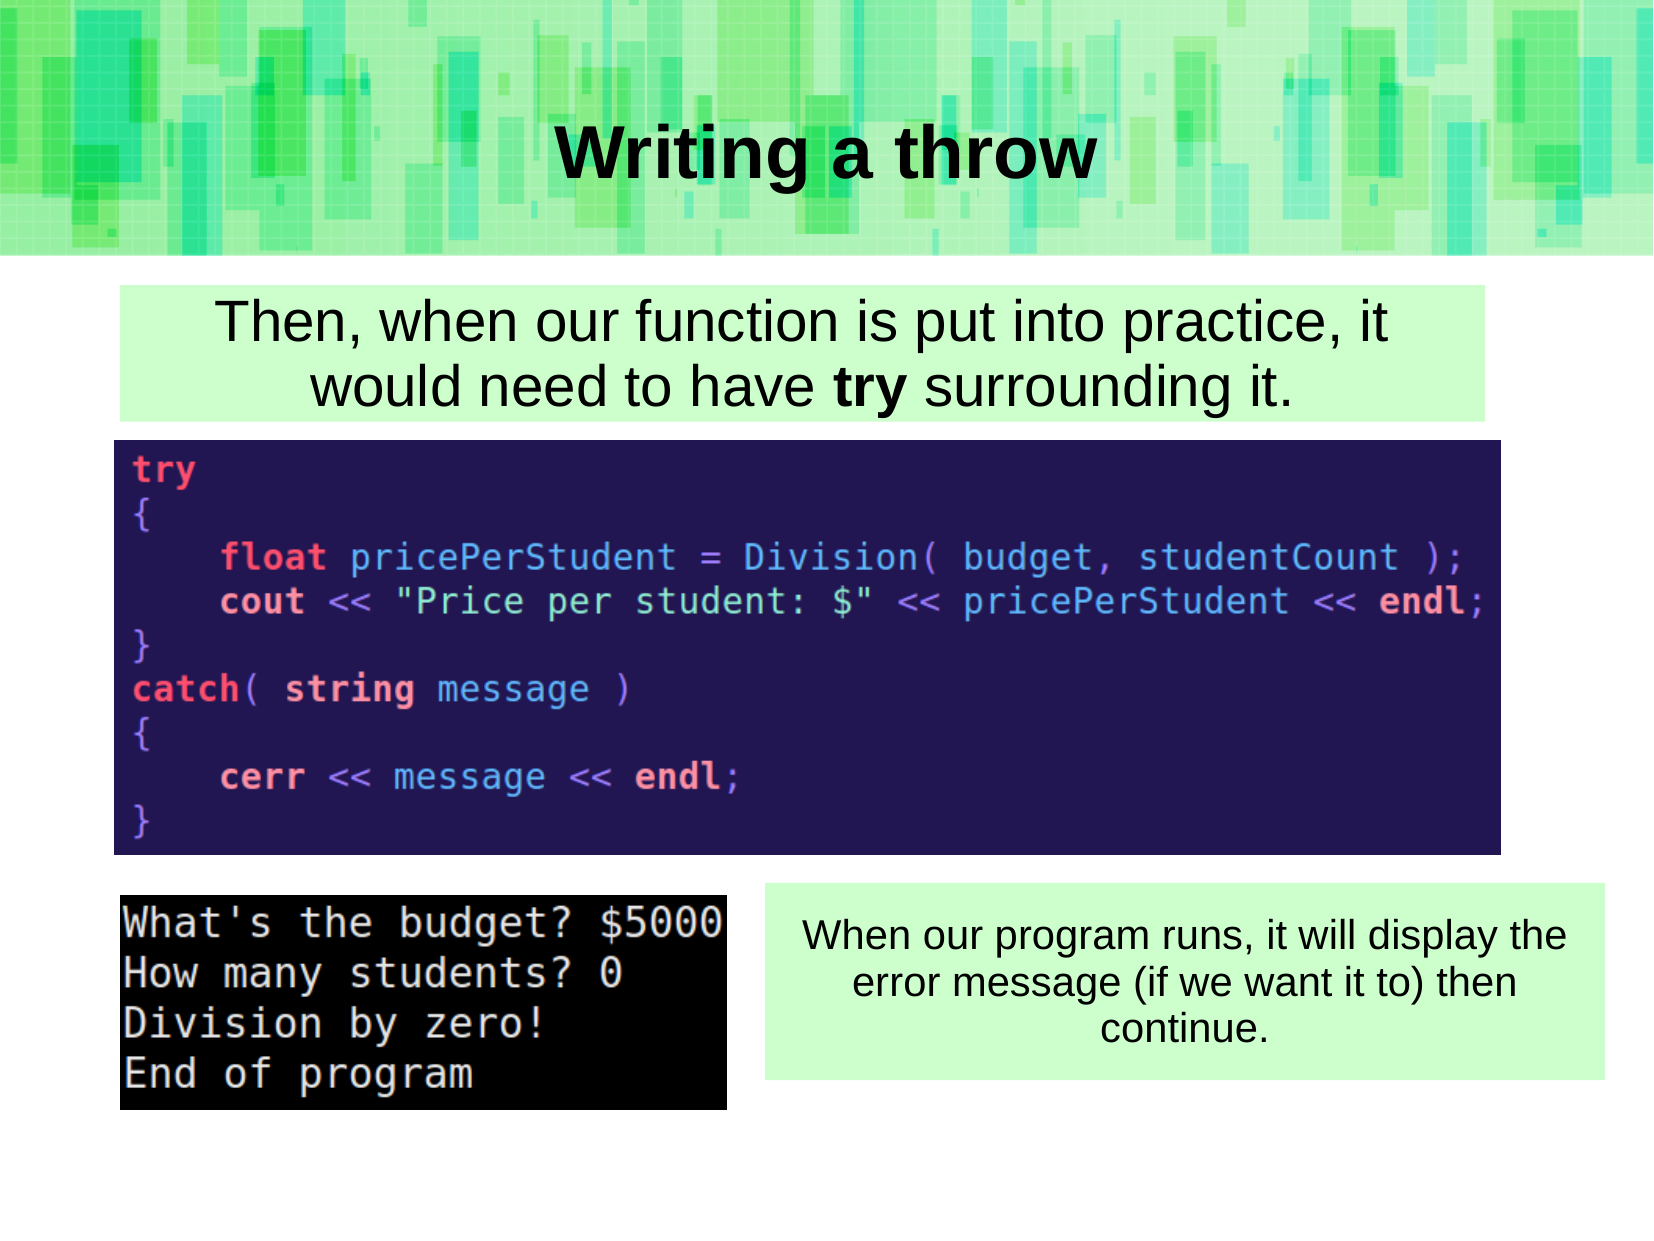

# Writing a throw
Then, when our function is put into practice, it would need to have try surrounding it.
When our program runs, it will display the error message (if we want it to) then continue.